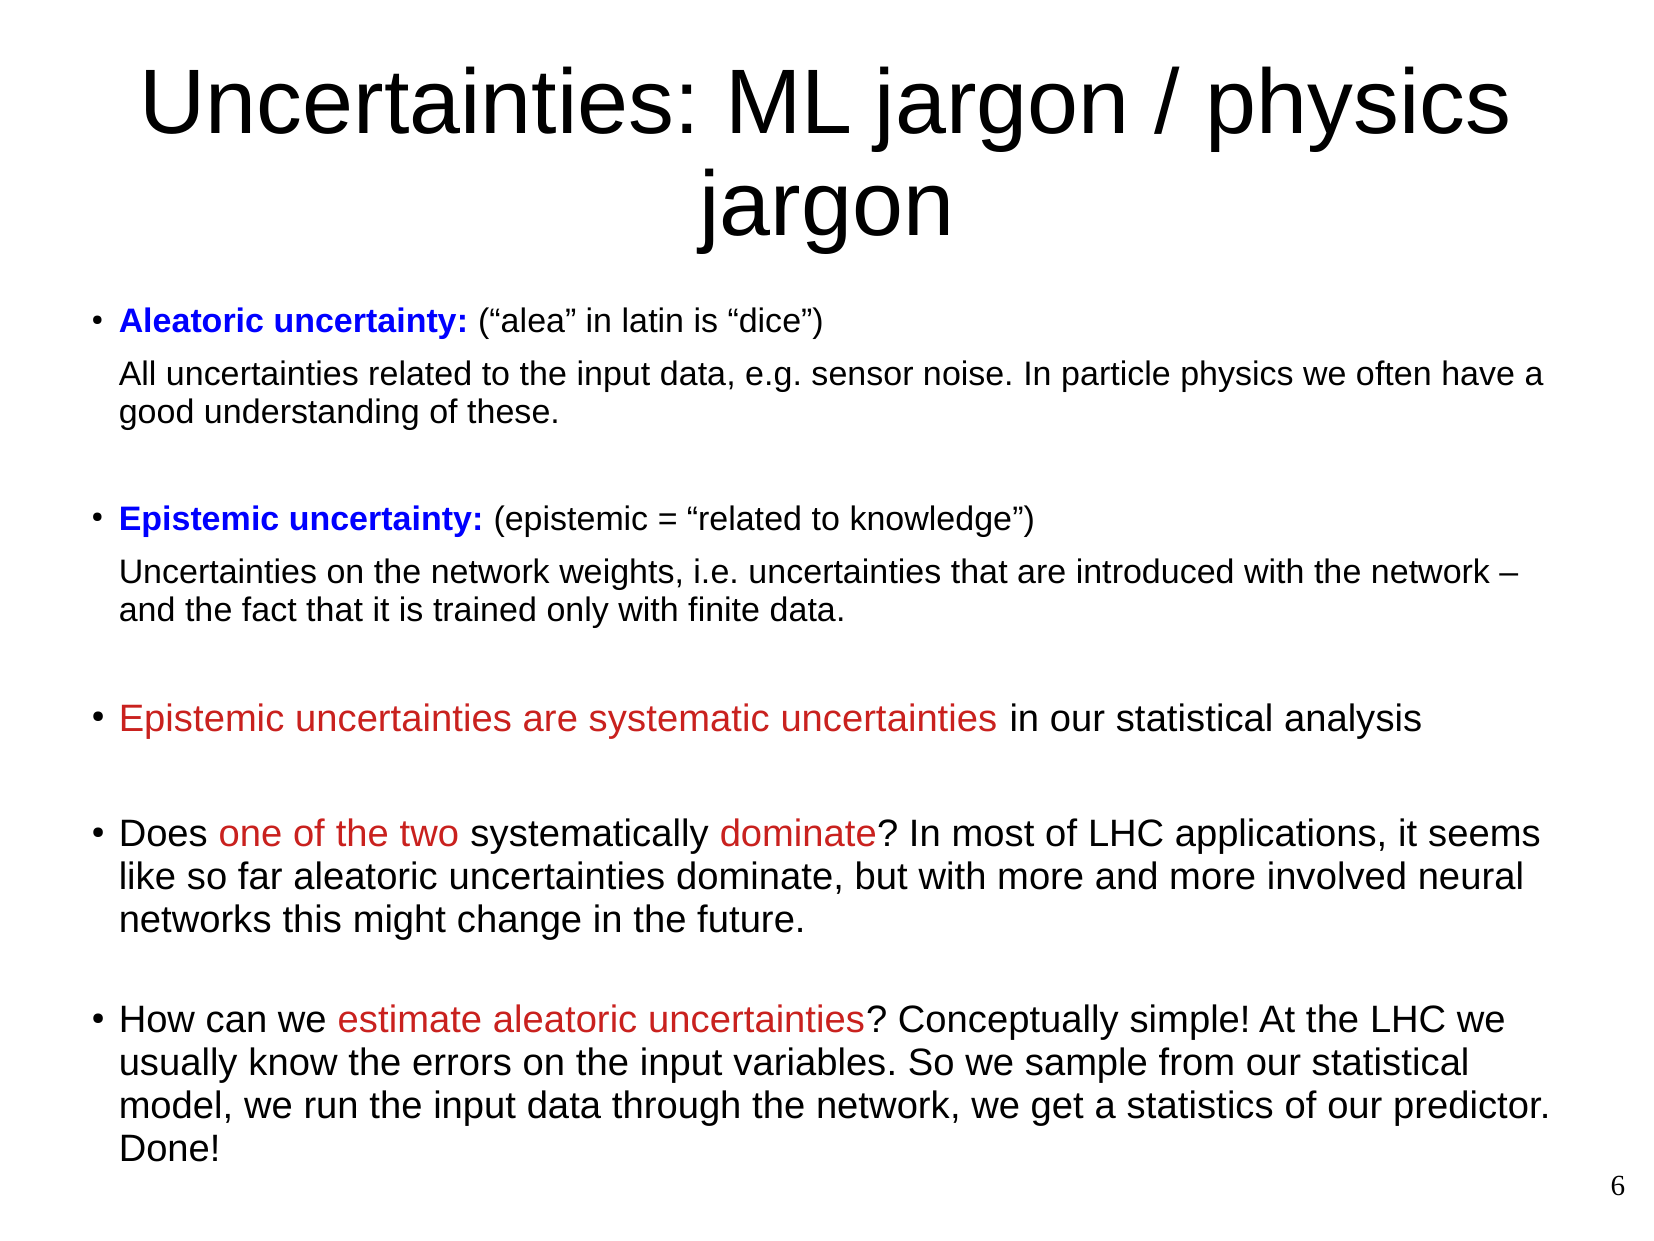

# Uncertainties: ML jargon / physics jargon
Aleatoric uncertainty: (“alea” in latin is “dice”)
All uncertainties related to the input data, e.g. sensor noise. In particle physics we often have a good understanding of these.
Epistemic uncertainty: (epistemic = “related to knowledge”)
Uncertainties on the network weights, i.e. uncertainties that are introduced with the network – and the fact that it is trained only with finite data.
Epistemic uncertainties are systematic uncertainties in our statistical analysis
Does one of the two systematically dominate? In most of LHC applications, it seems like so far aleatoric uncertainties dominate, but with more and more involved neural networks this might change in the future.
How can we estimate aleatoric uncertainties? Conceptually simple! At the LHC we usually know the errors on the input variables. So we sample from our statistical model, we run the input data through the network, we get a statistics of our predictor. Done!
6